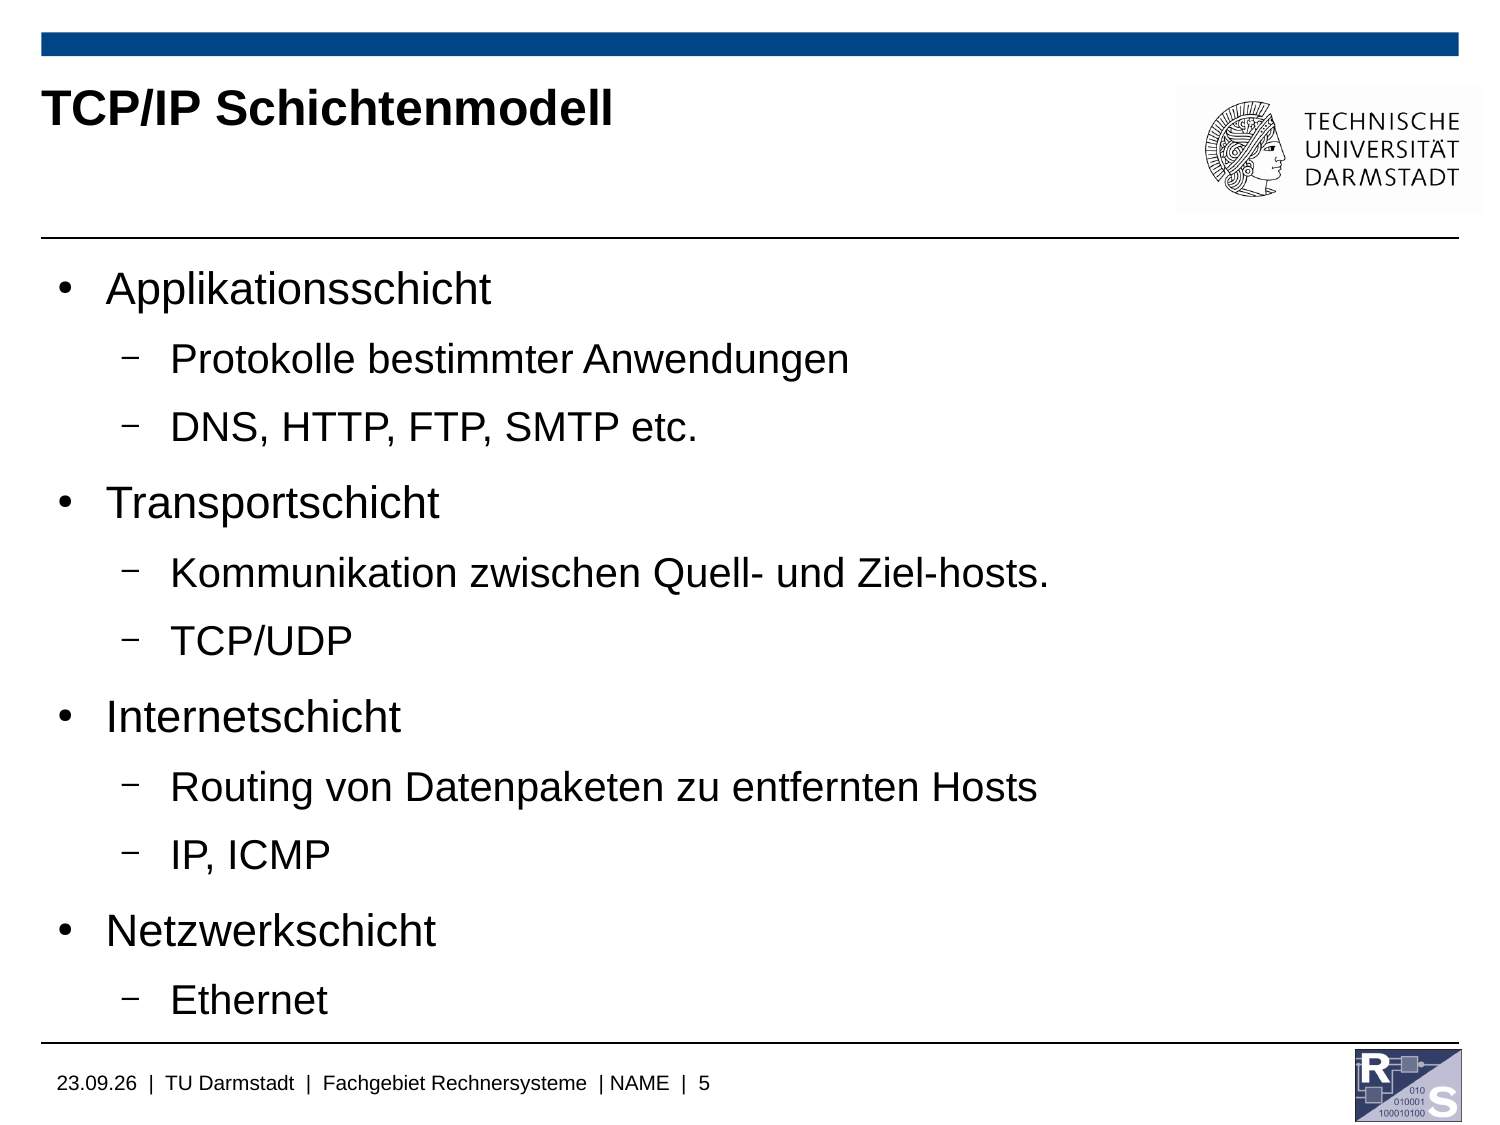

# TCP/IP Schichtenmodell
Applikationsschicht
Protokolle bestimmter Anwendungen
DNS, HTTP, FTP, SMTP etc.
Transportschicht
Kommunikation zwischen Quell- und Ziel-hosts.
TCP/UDP
Internetschicht
Routing von Datenpaketen zu entfernten Hosts
IP, ICMP
Netzwerkschicht
Ethernet